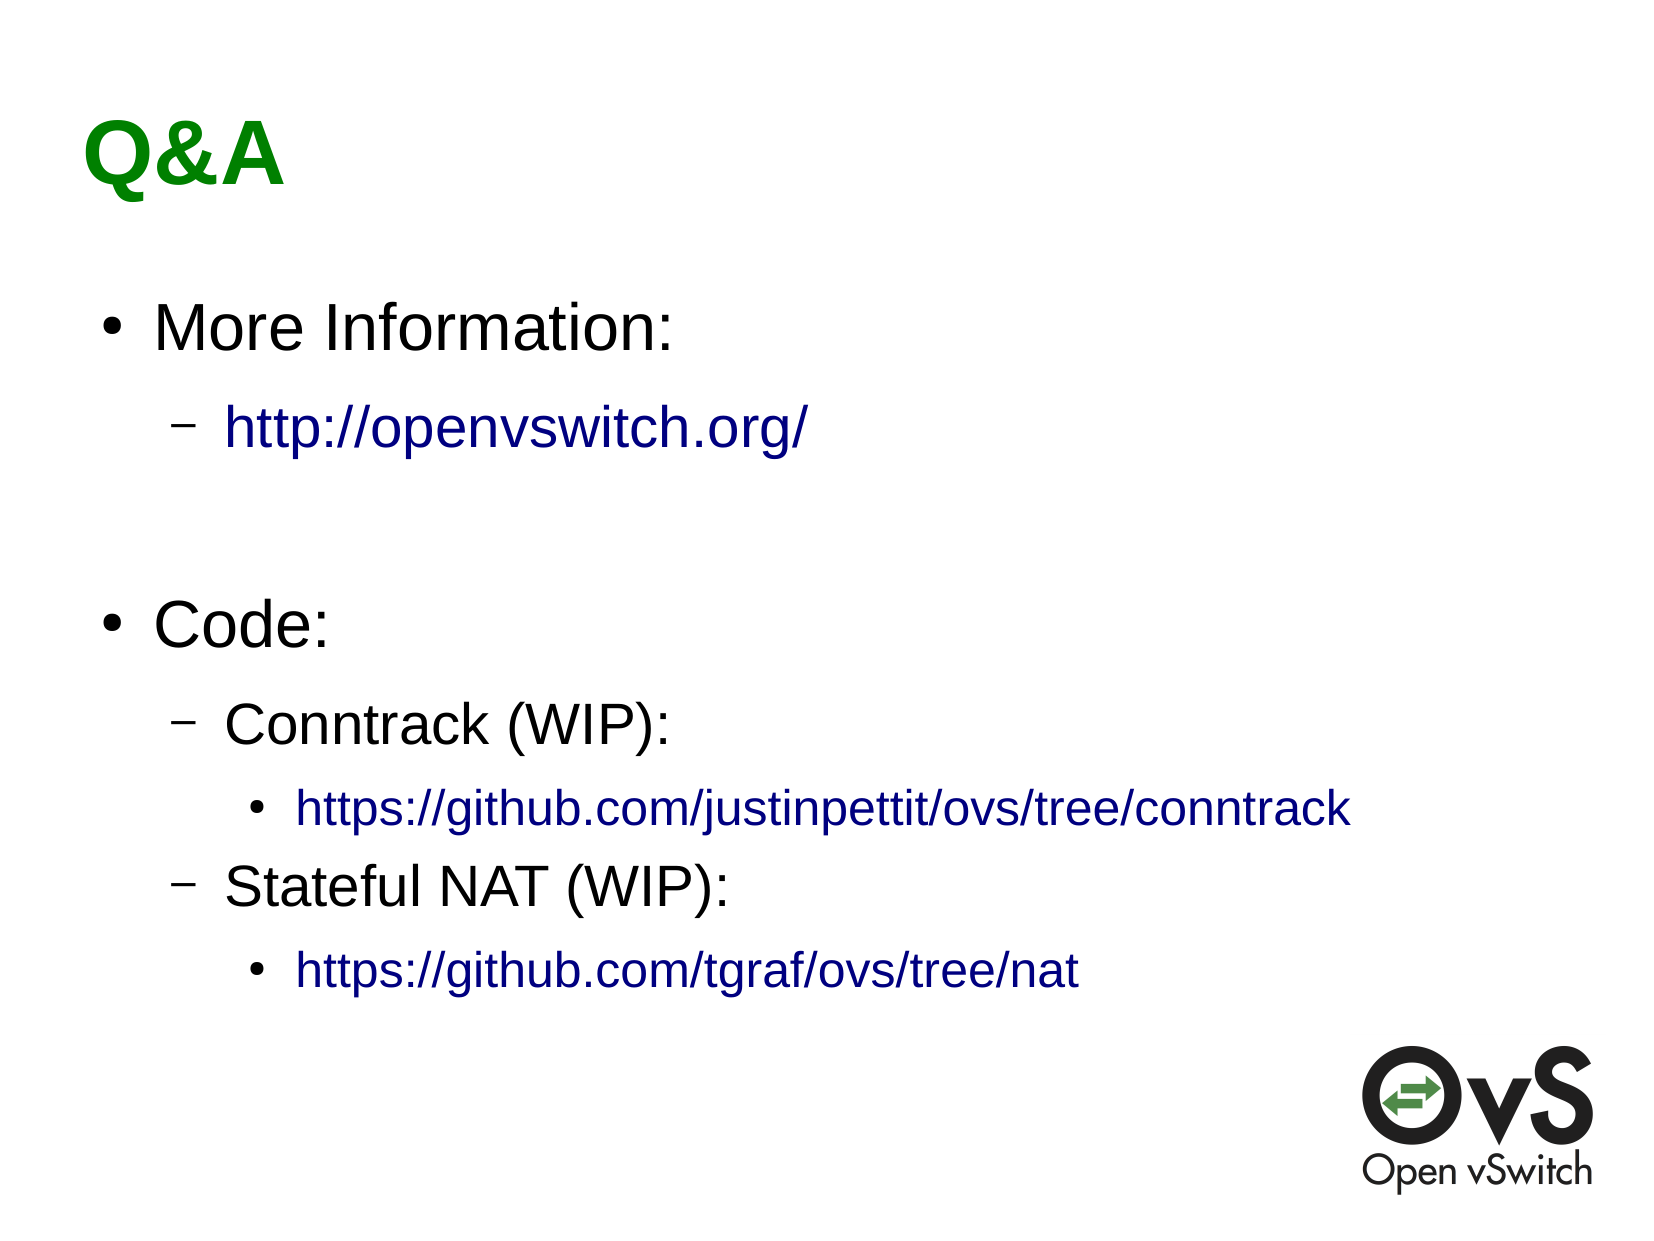

# Q&A
More Information:
http://openvswitch.org/
Code:
Conntrack (WIP):
https://github.com/justinpettit/ovs/tree/conntrack
Stateful NAT (WIP):
https://github.com/tgraf/ovs/tree/nat